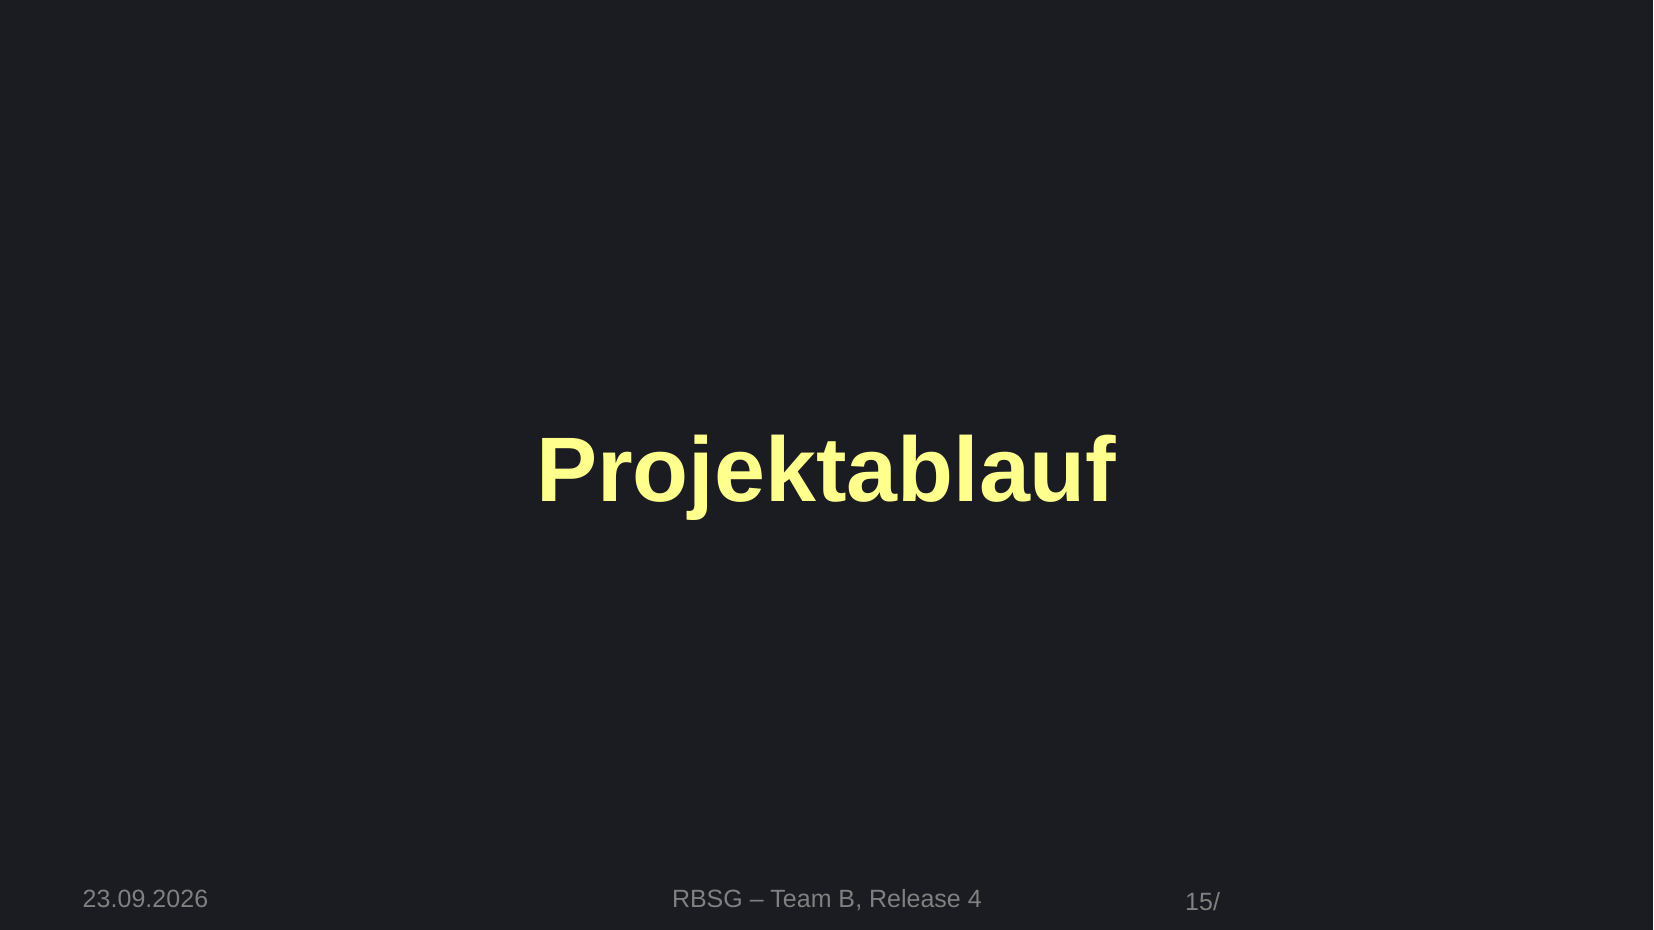

# Projektablauf
RBSG – Team B, Release 4